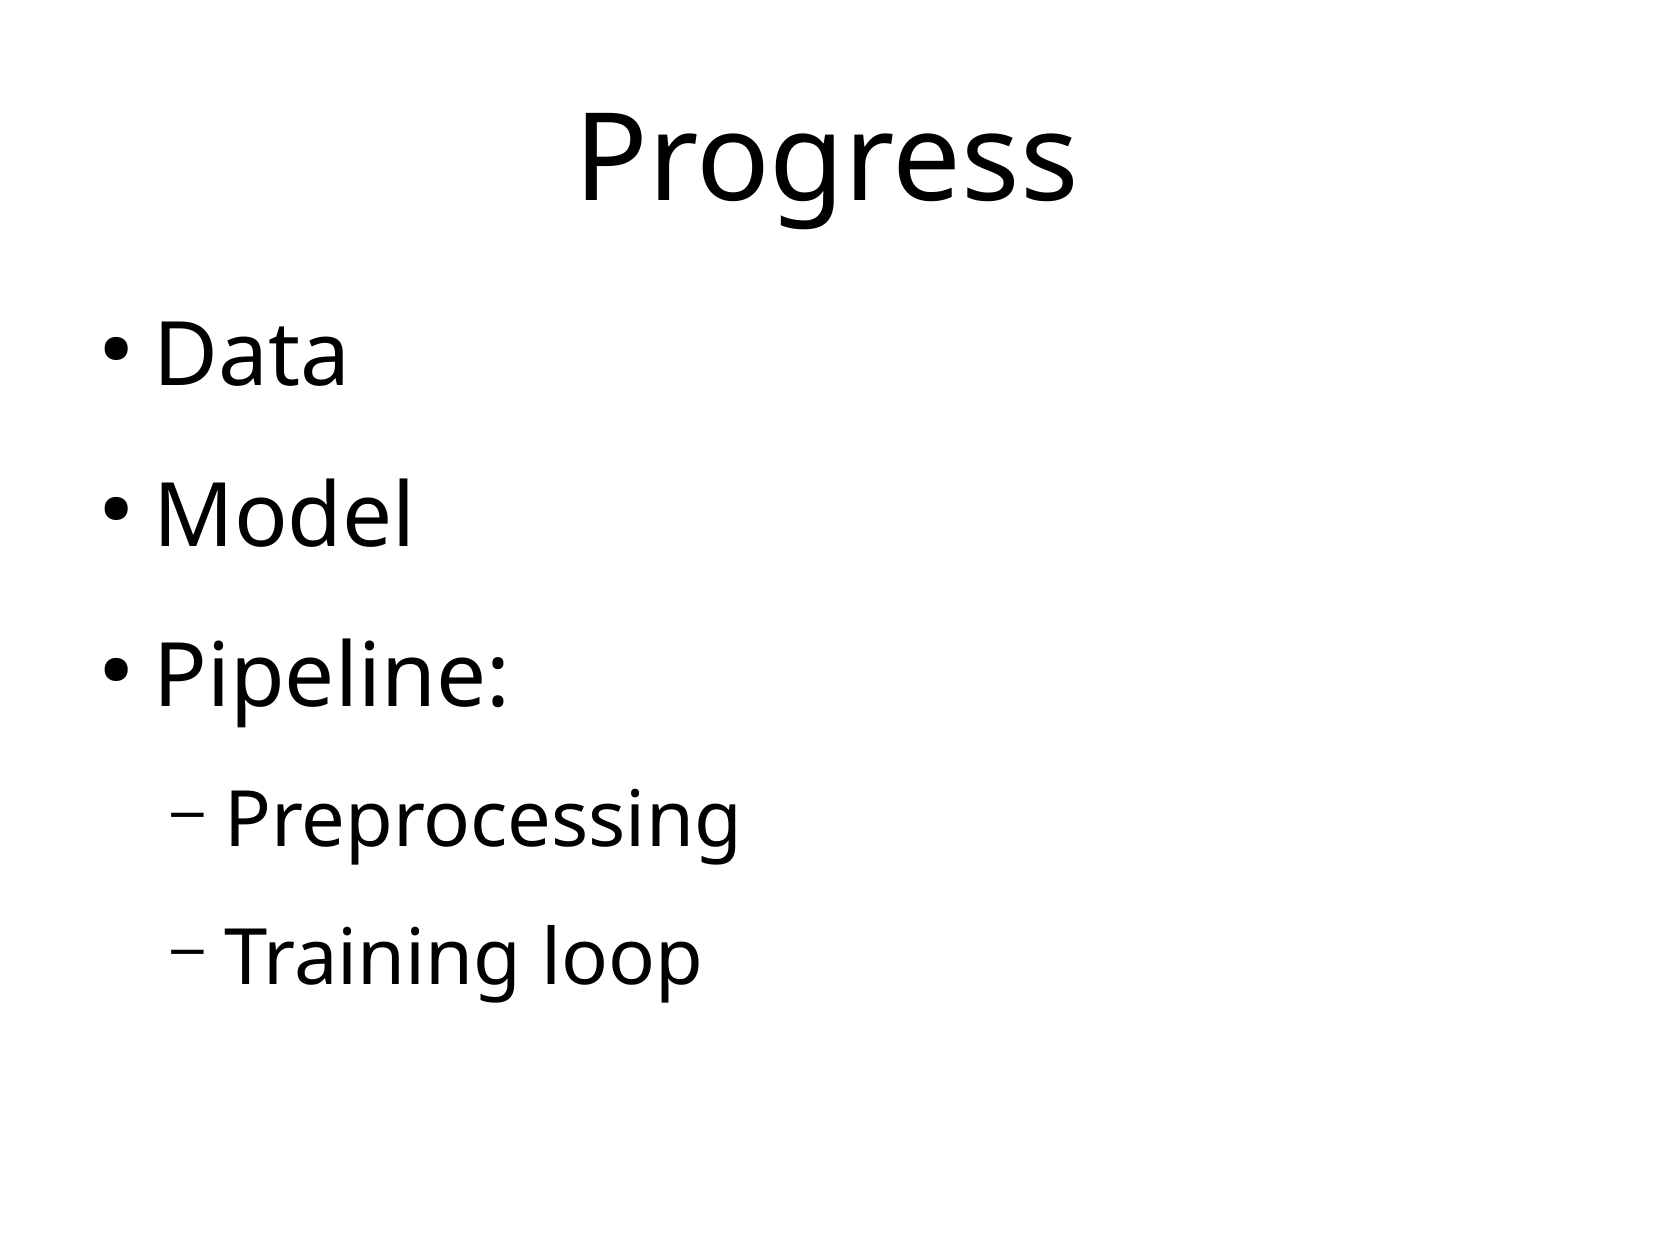

# Progress
Data
Model
Pipeline:
Preprocessing
Training loop